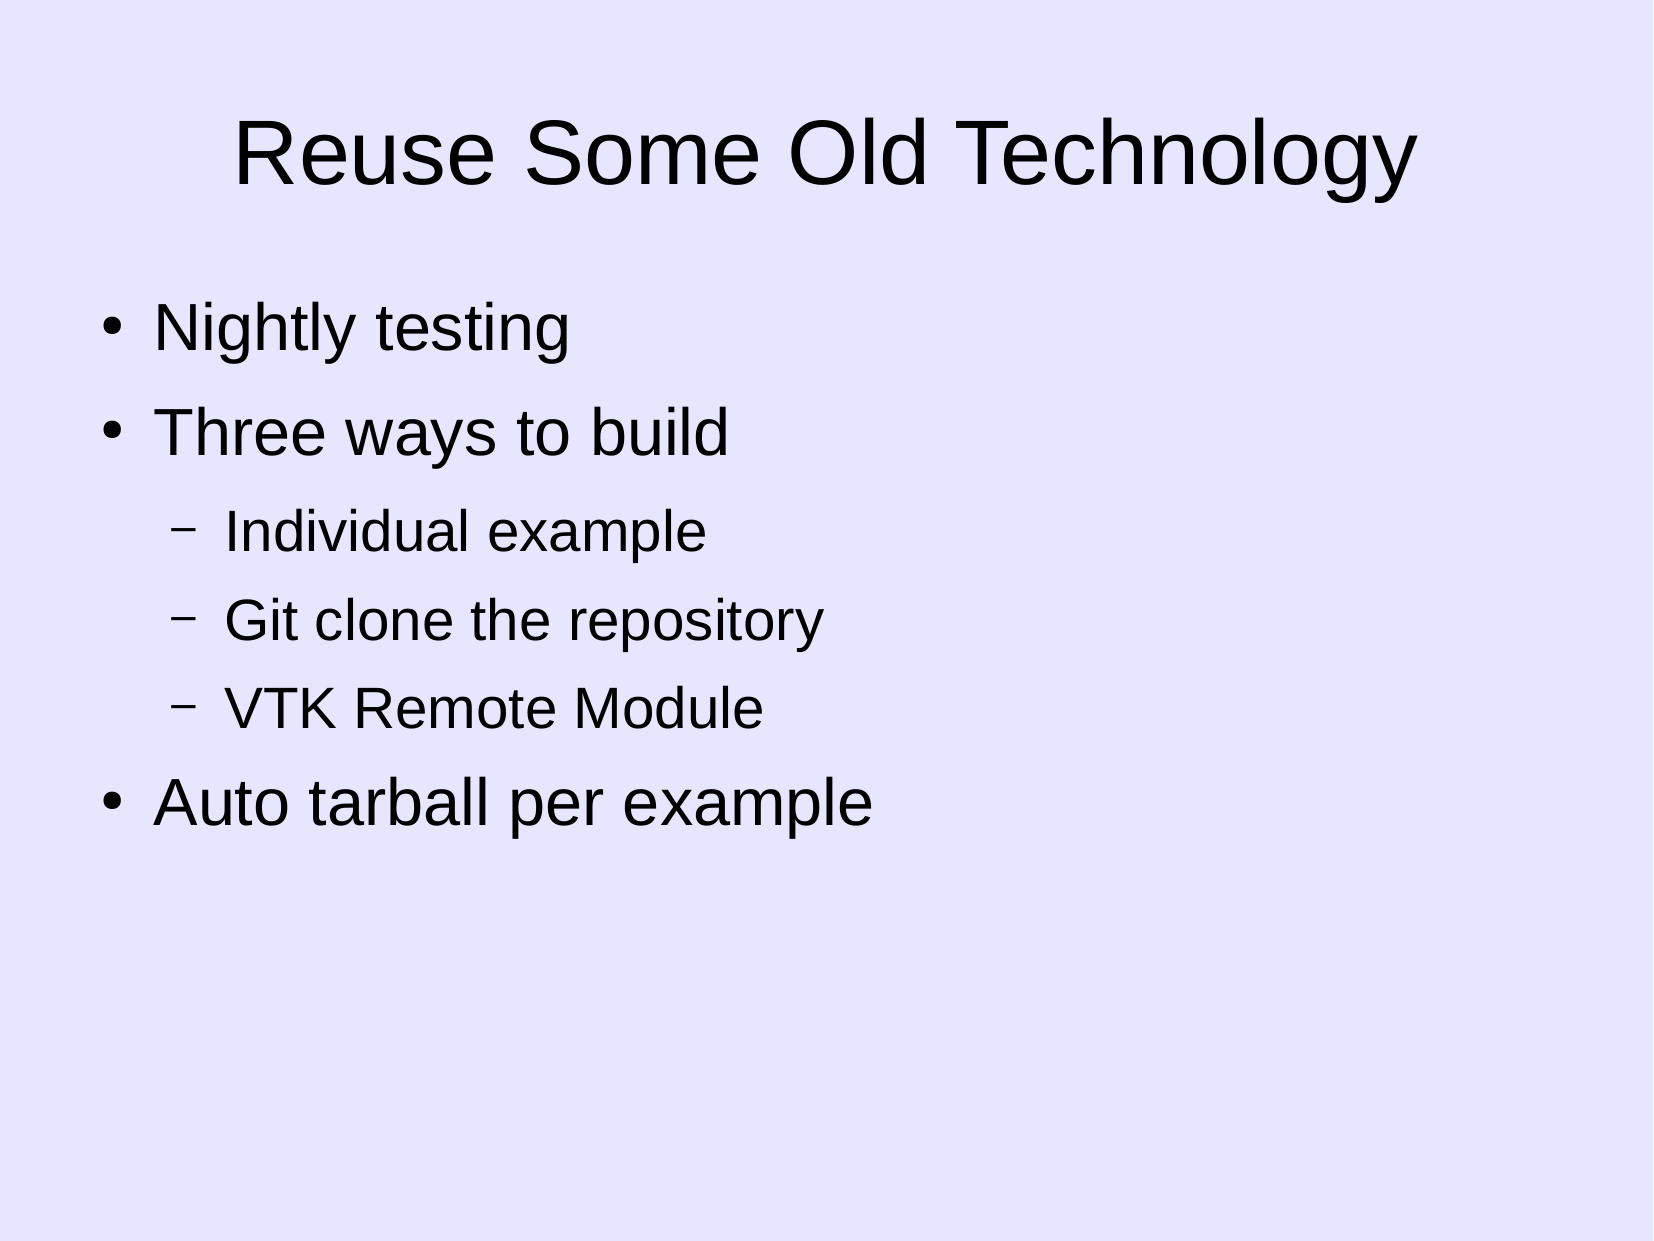

# Reuse Some Old Technology
Nightly testing
Three ways to build
Individual example
Git clone the repository
VTK Remote Module
Auto tarball per example